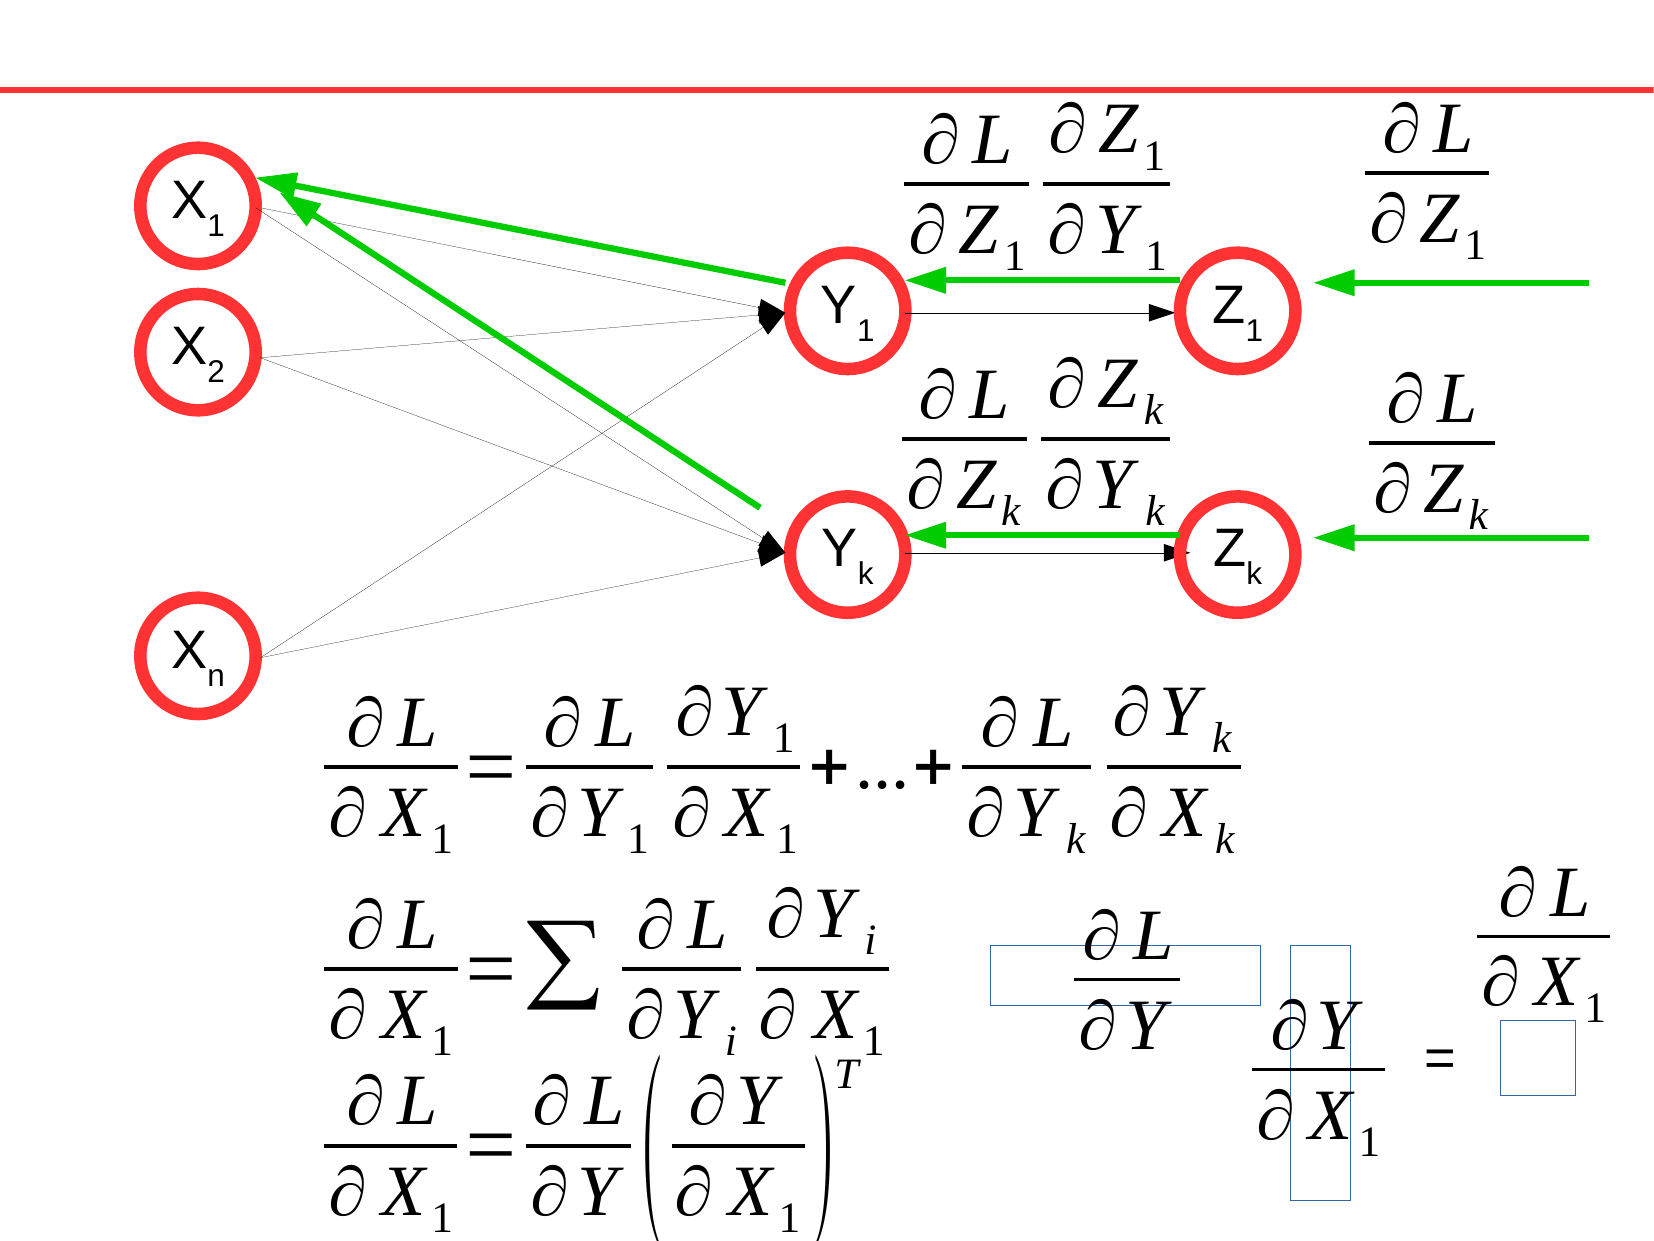

#
X1
Y1
Z1
X2
Yk
Zk
Xn
=